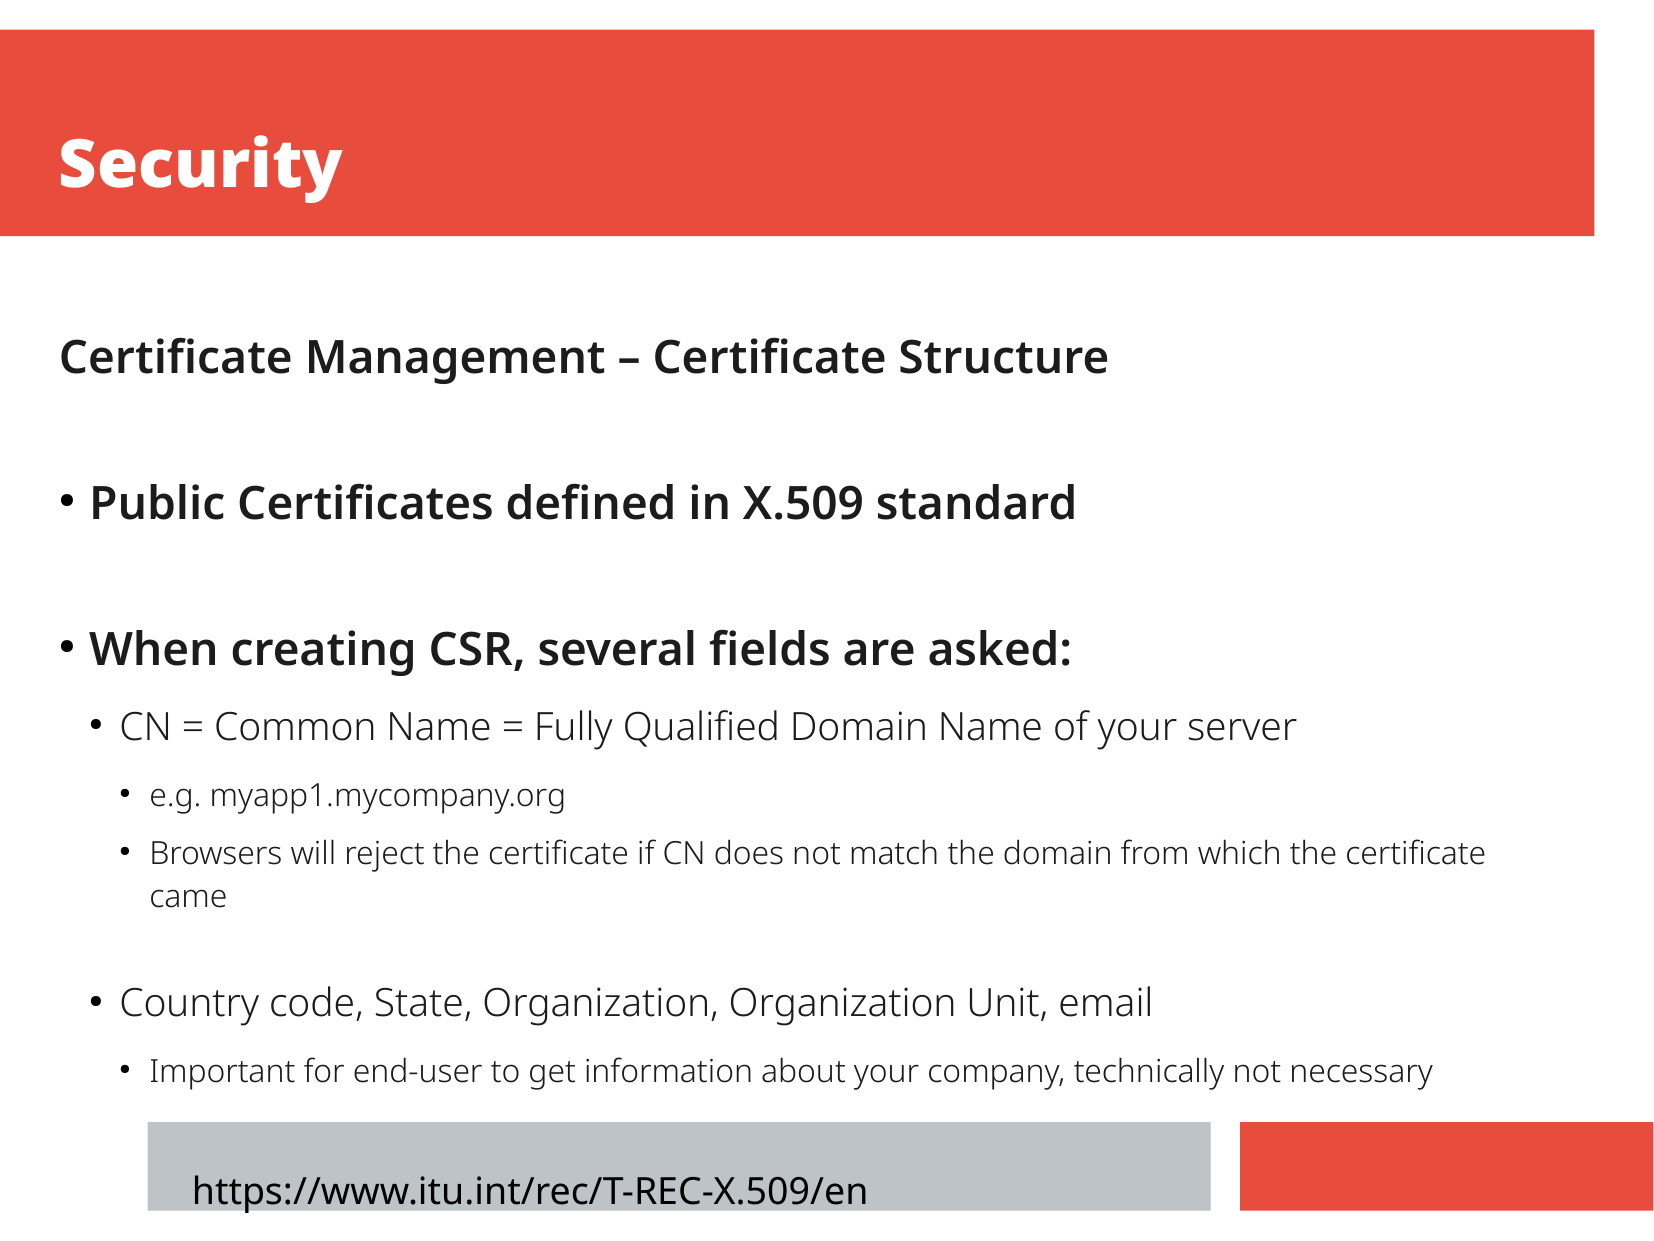

# Security
Certificate Management – Certificate Structure
Public Certificates defined in X.509 standard
When creating CSR, several fields are asked:
CN = Common Name = Fully Qualified Domain Name of your server
e.g. myapp1.mycompany.org
Browsers will reject the certificate if CN does not match the domain from which the certificate came
Country code, State, Organization, Organization Unit, email
Important for end-user to get information about your company, technically not necessary
https://www.itu.int/rec/T-REC-X.509/en